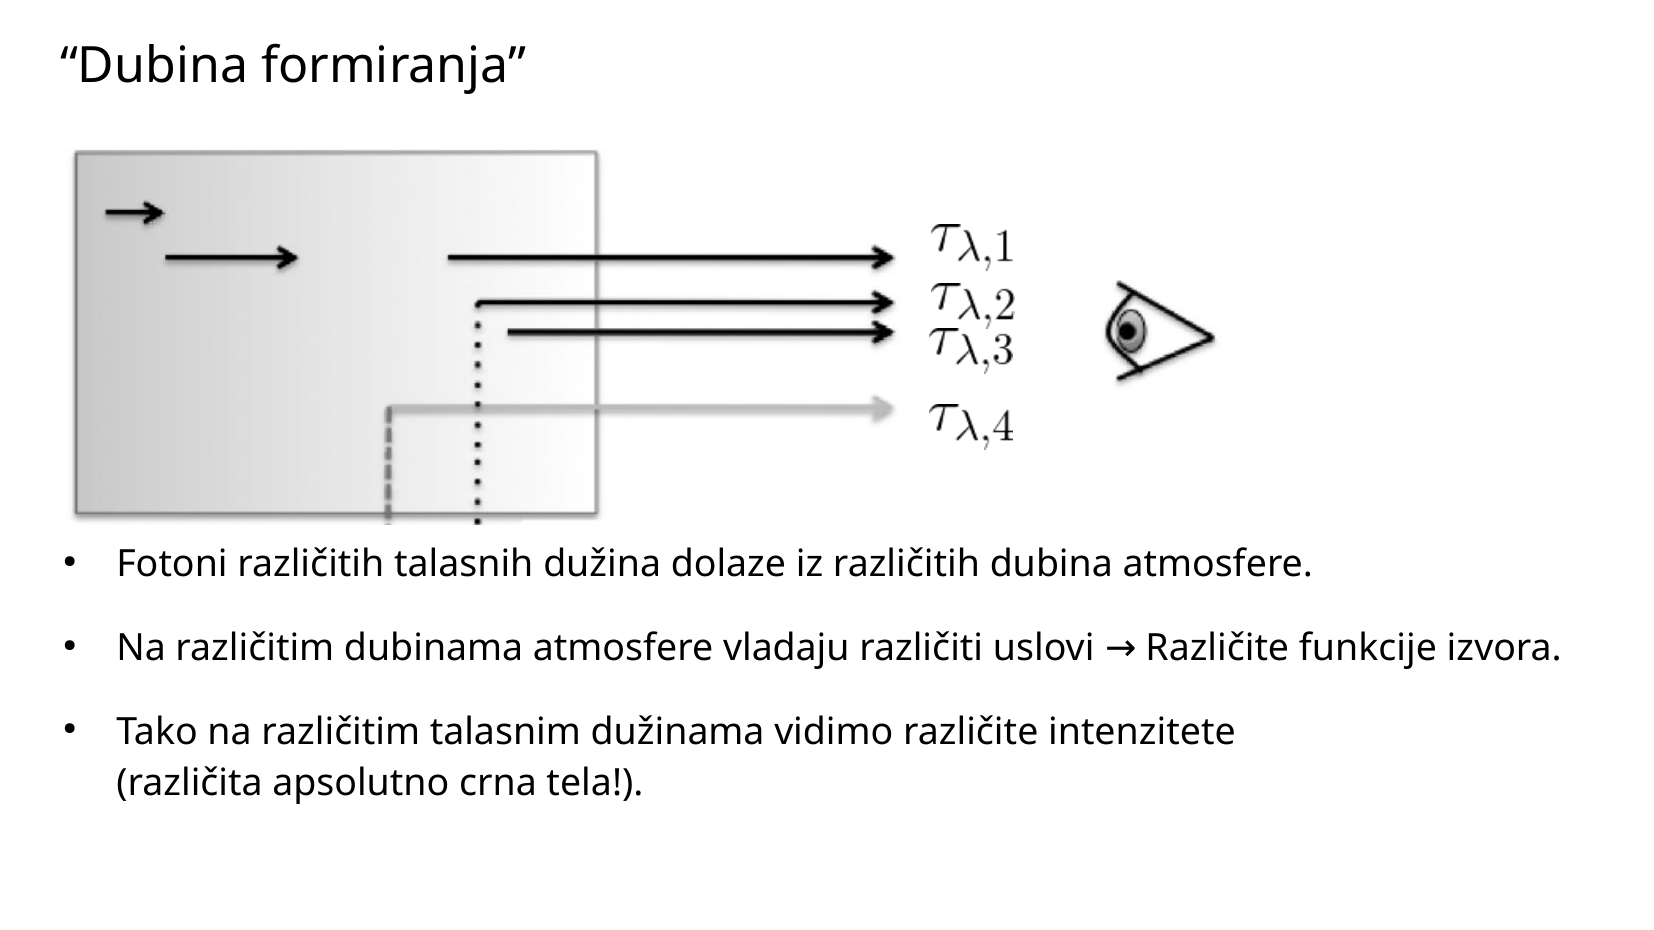

# “Dubina formiranja”
Fotoni različitih talasnih dužina dolaze iz različitih dubina atmosfere.
Na različitim dubinama atmosfere vladaju različiti uslovi → Različite funkcije izvora.
Tako na različitim talasnim dužinama vidimo različite intenzitete
(različita apsolutno crna tela!).